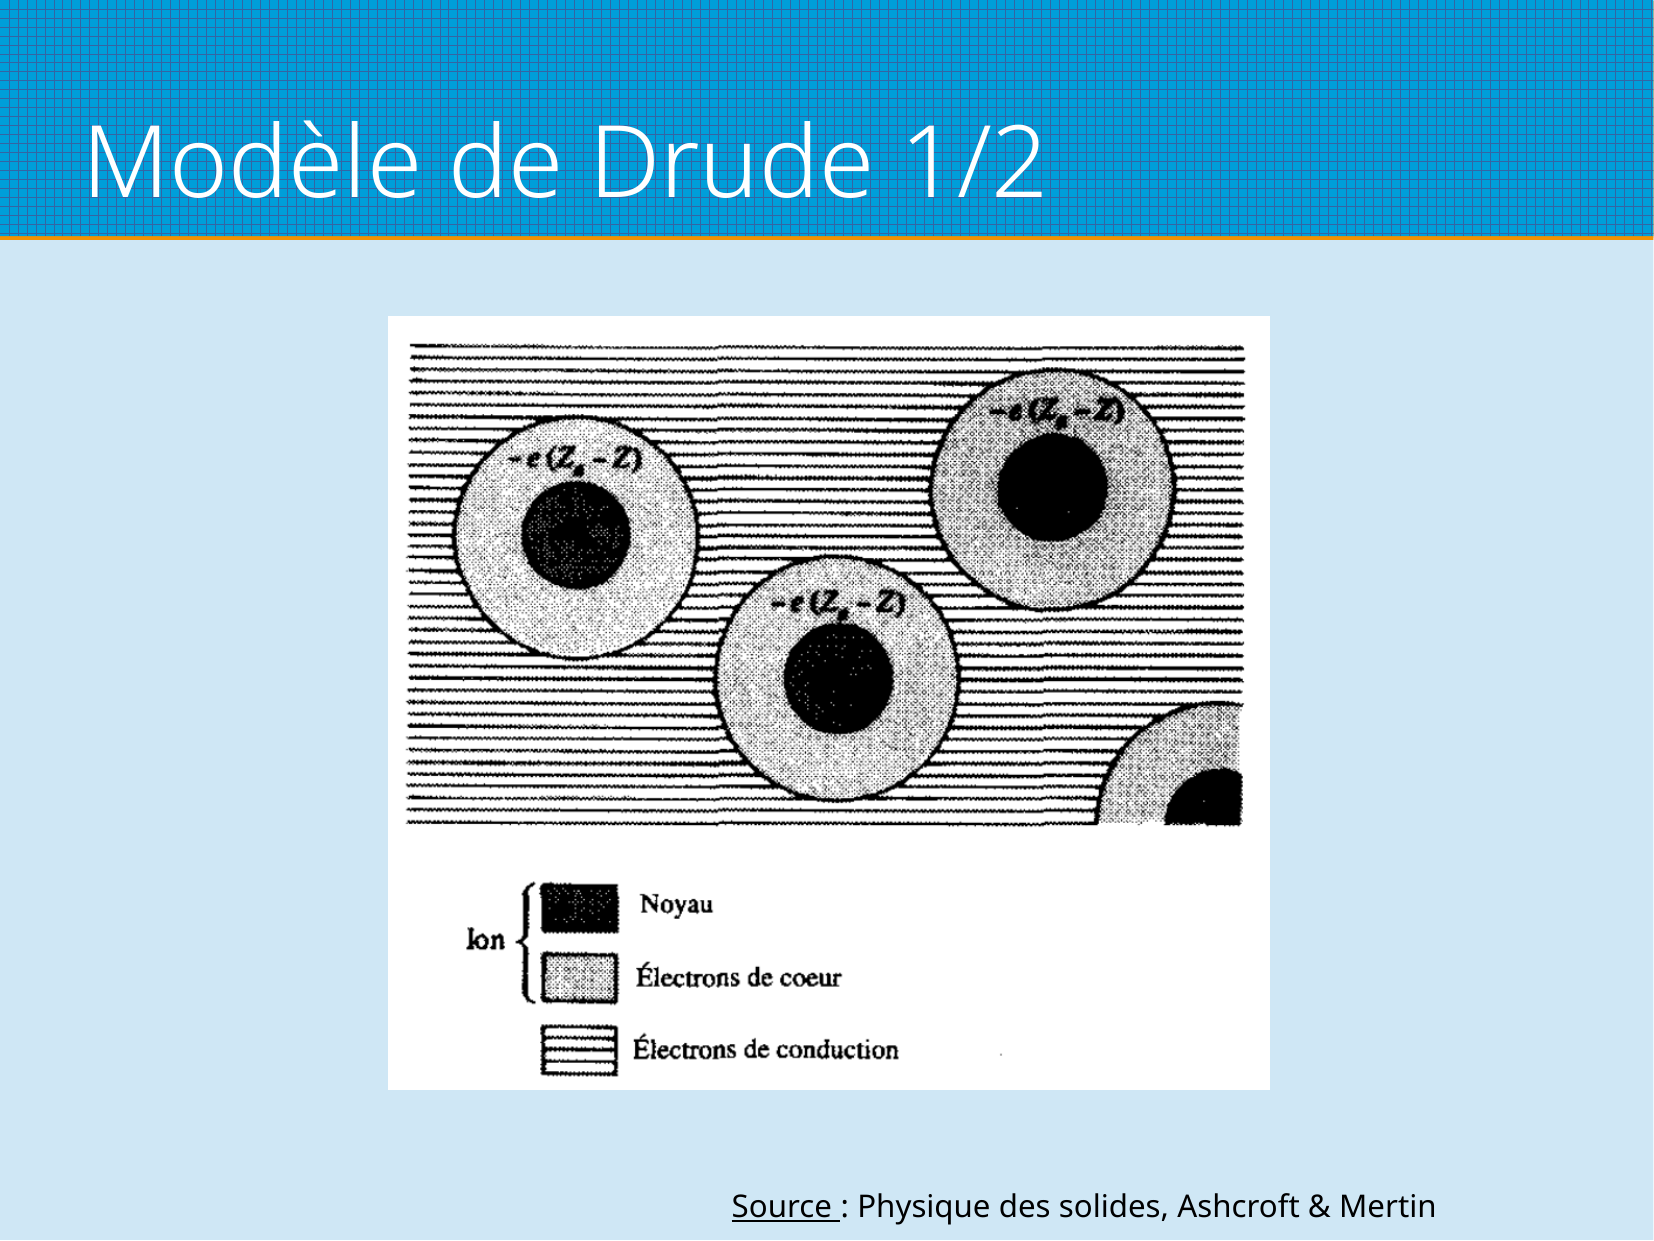

# Modèle de Drude 1/2
Source : Physique des solides, Ashcroft & Mertin